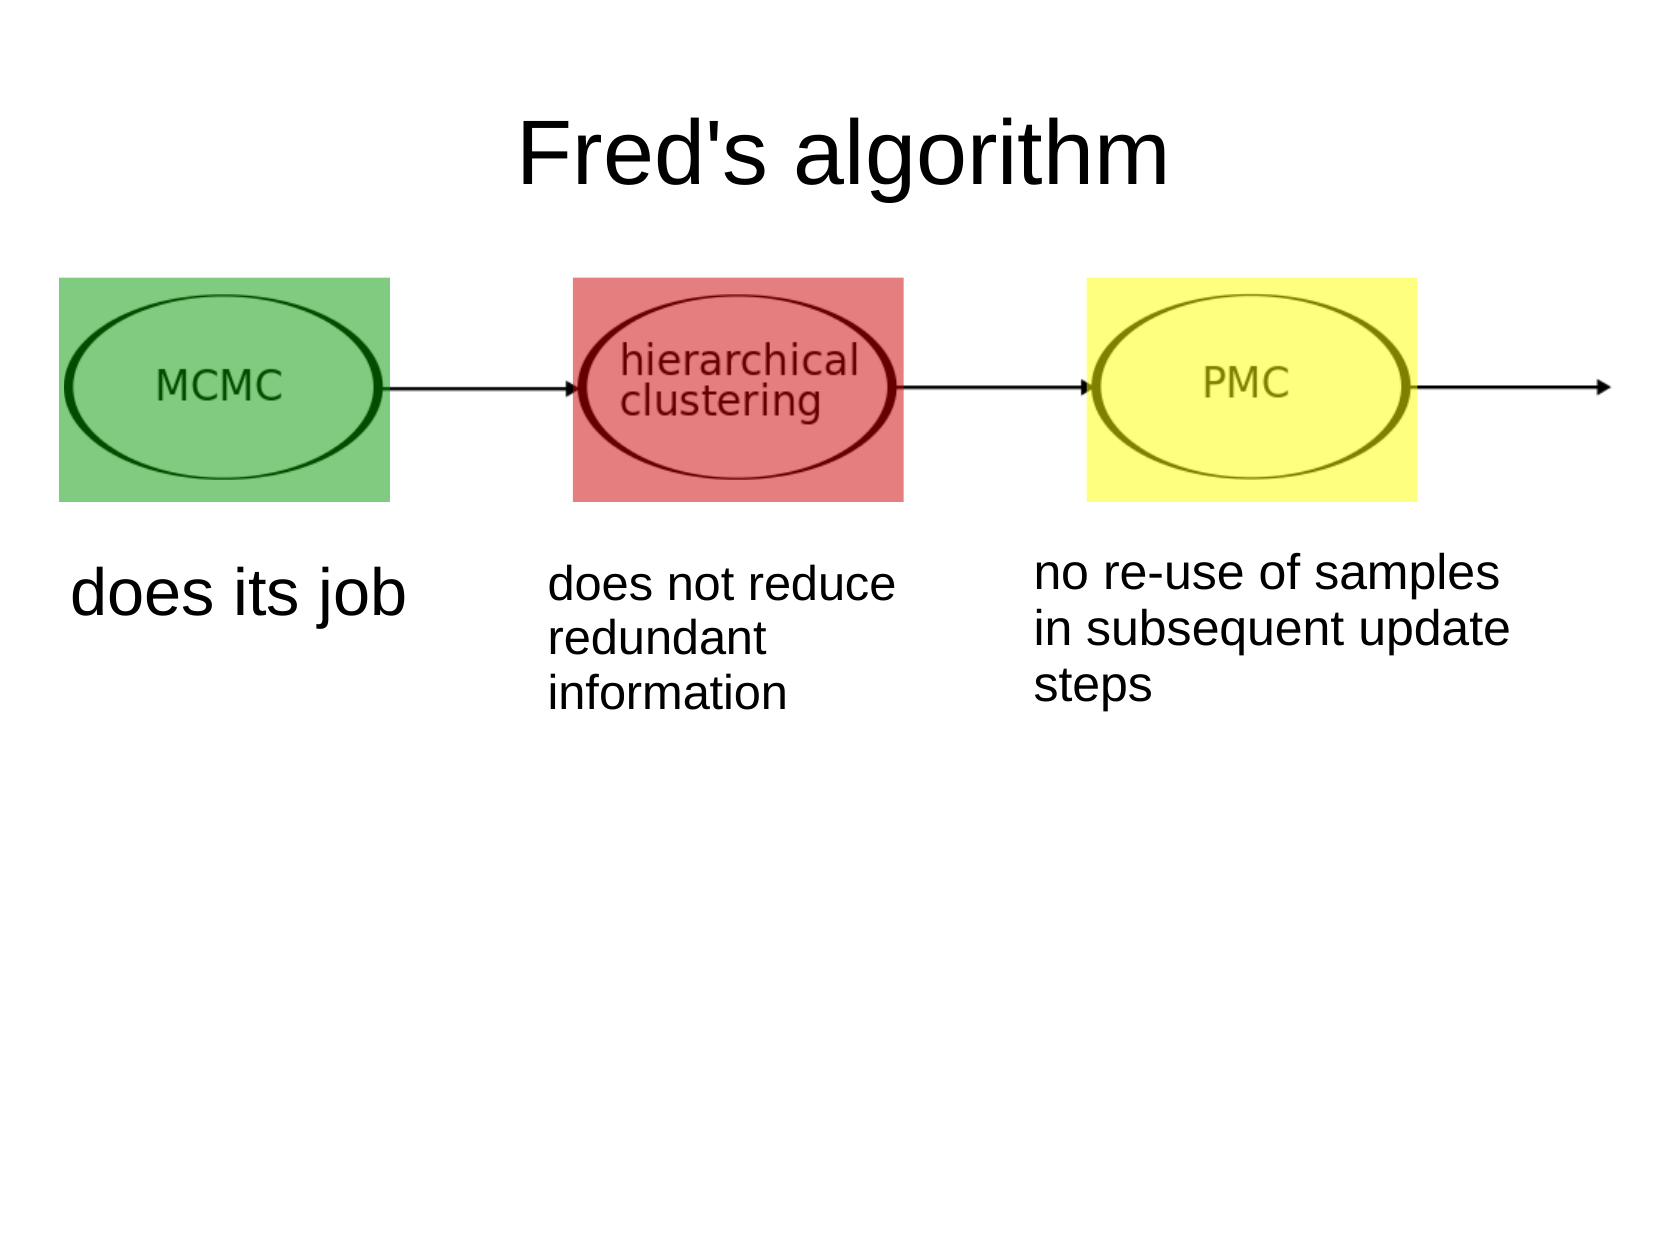

# Fred's algorithm
no re-use of samples in subsequent update steps
does its job
does not reduce redundant information